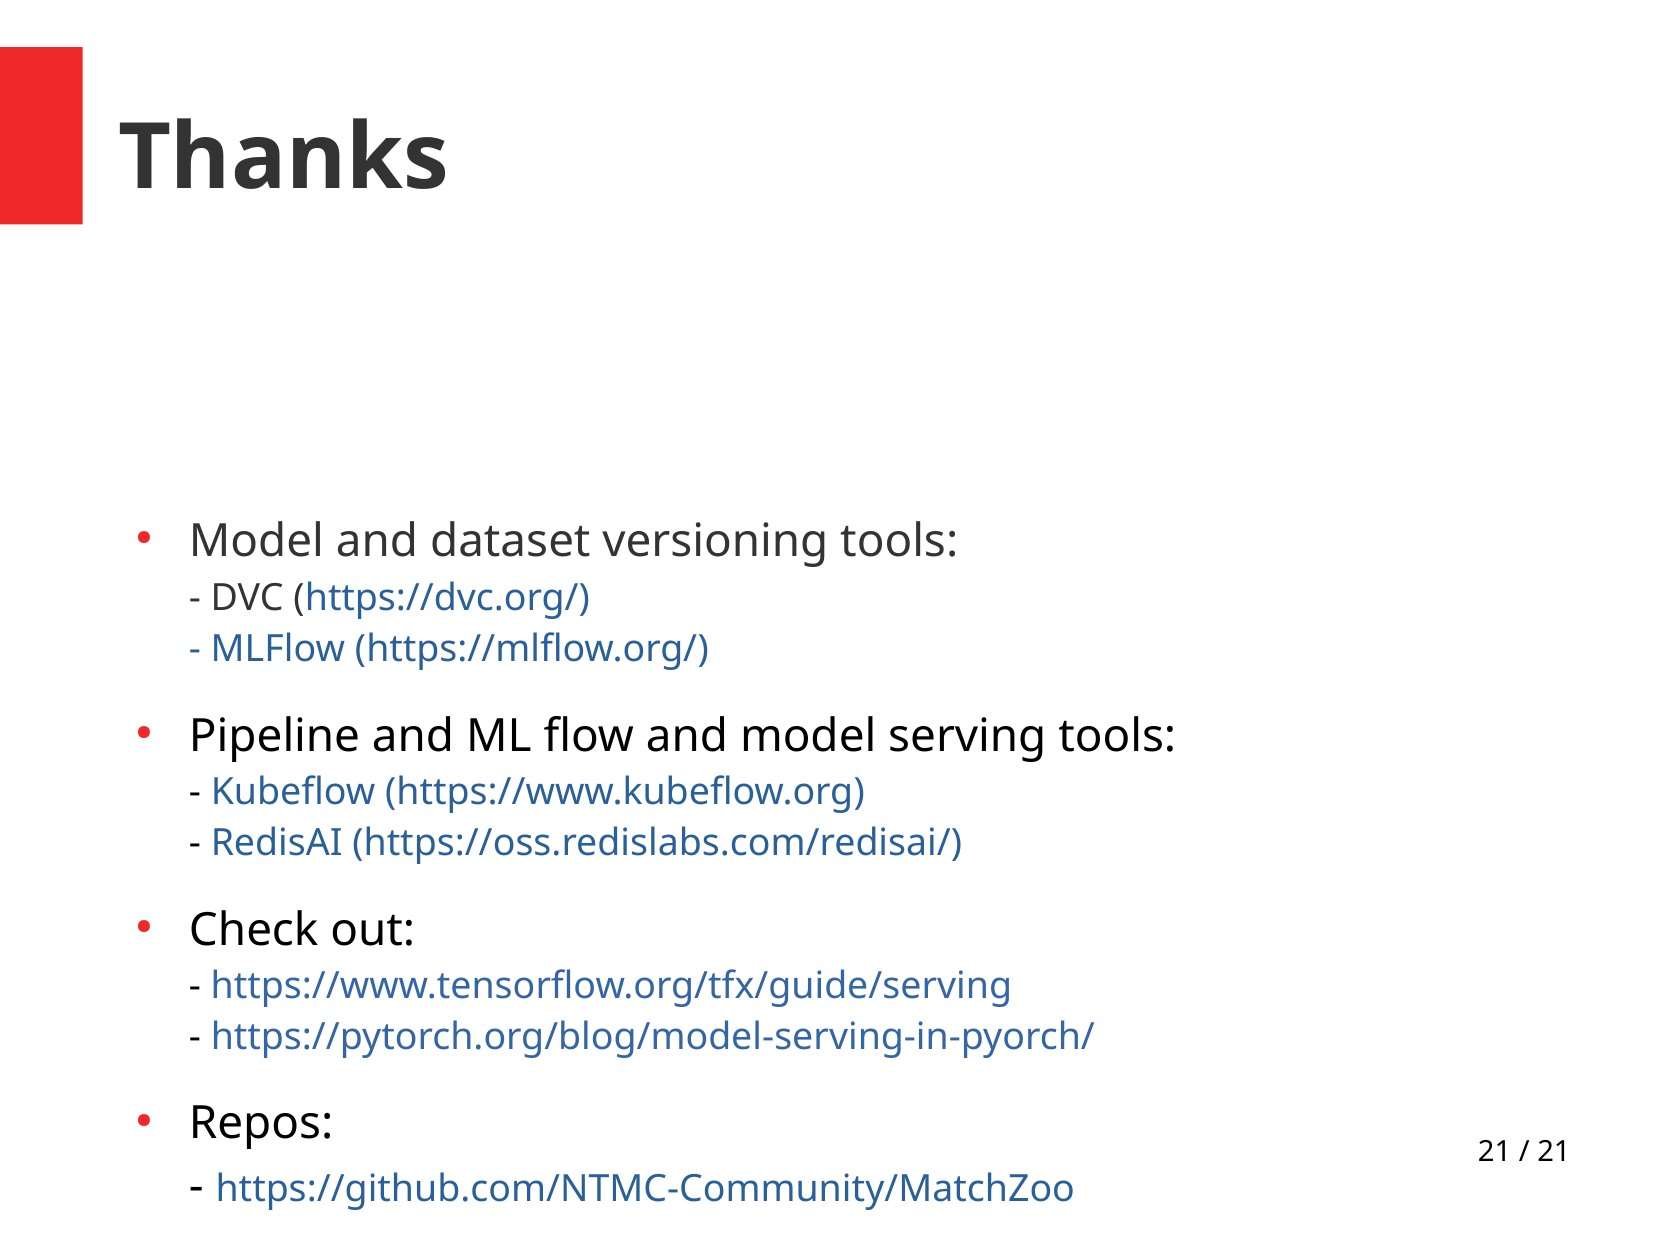

# Thanks
Model and dataset versioning tools:
- DVC (https://dvc.org/)
- MLFlow (https://mlflow.org/)
Pipeline and ML flow and model serving tools:
- Kubeflow (https://www.kubeflow.org)
- RedisAI (https://oss.redislabs.com/redisai/)
Check out:
- https://www.tensorflow.org/tfx/guide/serving
- https://pytorch.org/blog/model-serving-in-pyorch/
Repos:
- https://github.com/NTMC-Community/MatchZoo
21